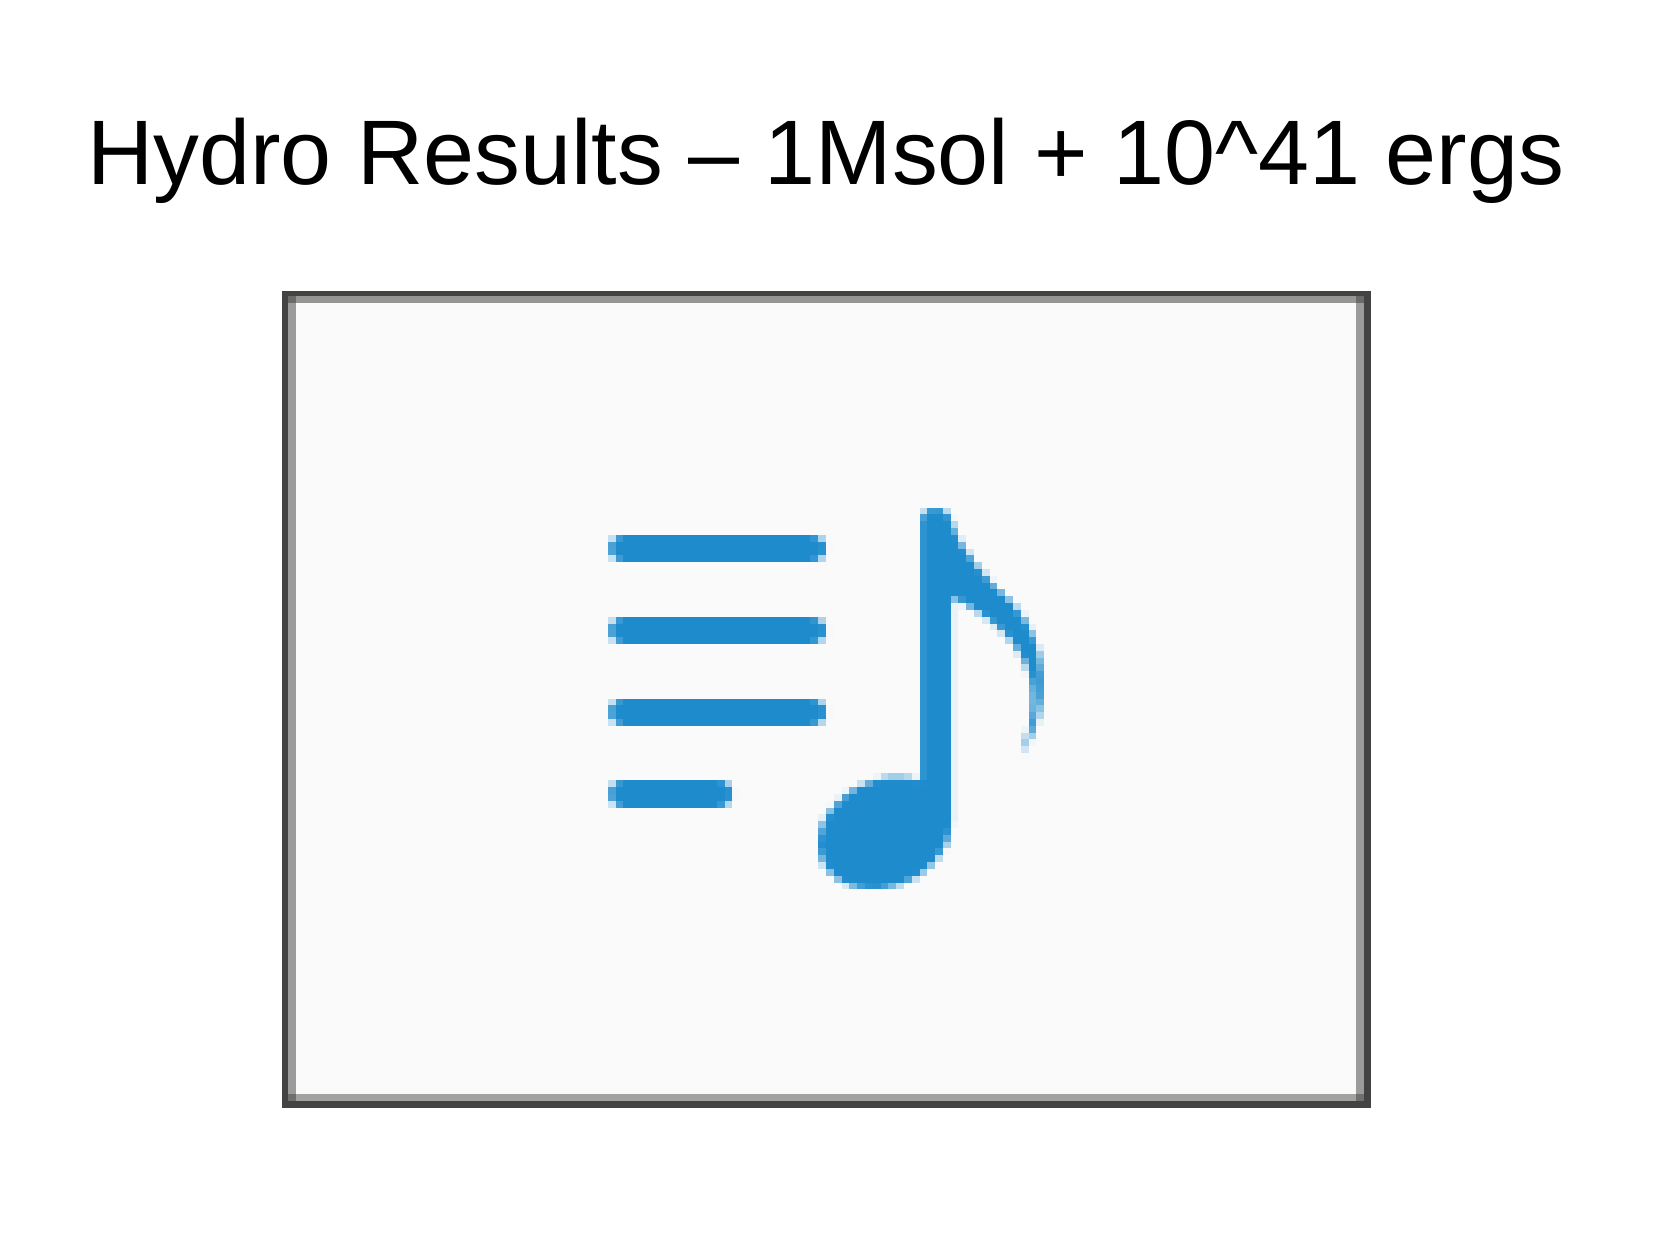

# Hydro Results – 1Msol + 10^41 ergs